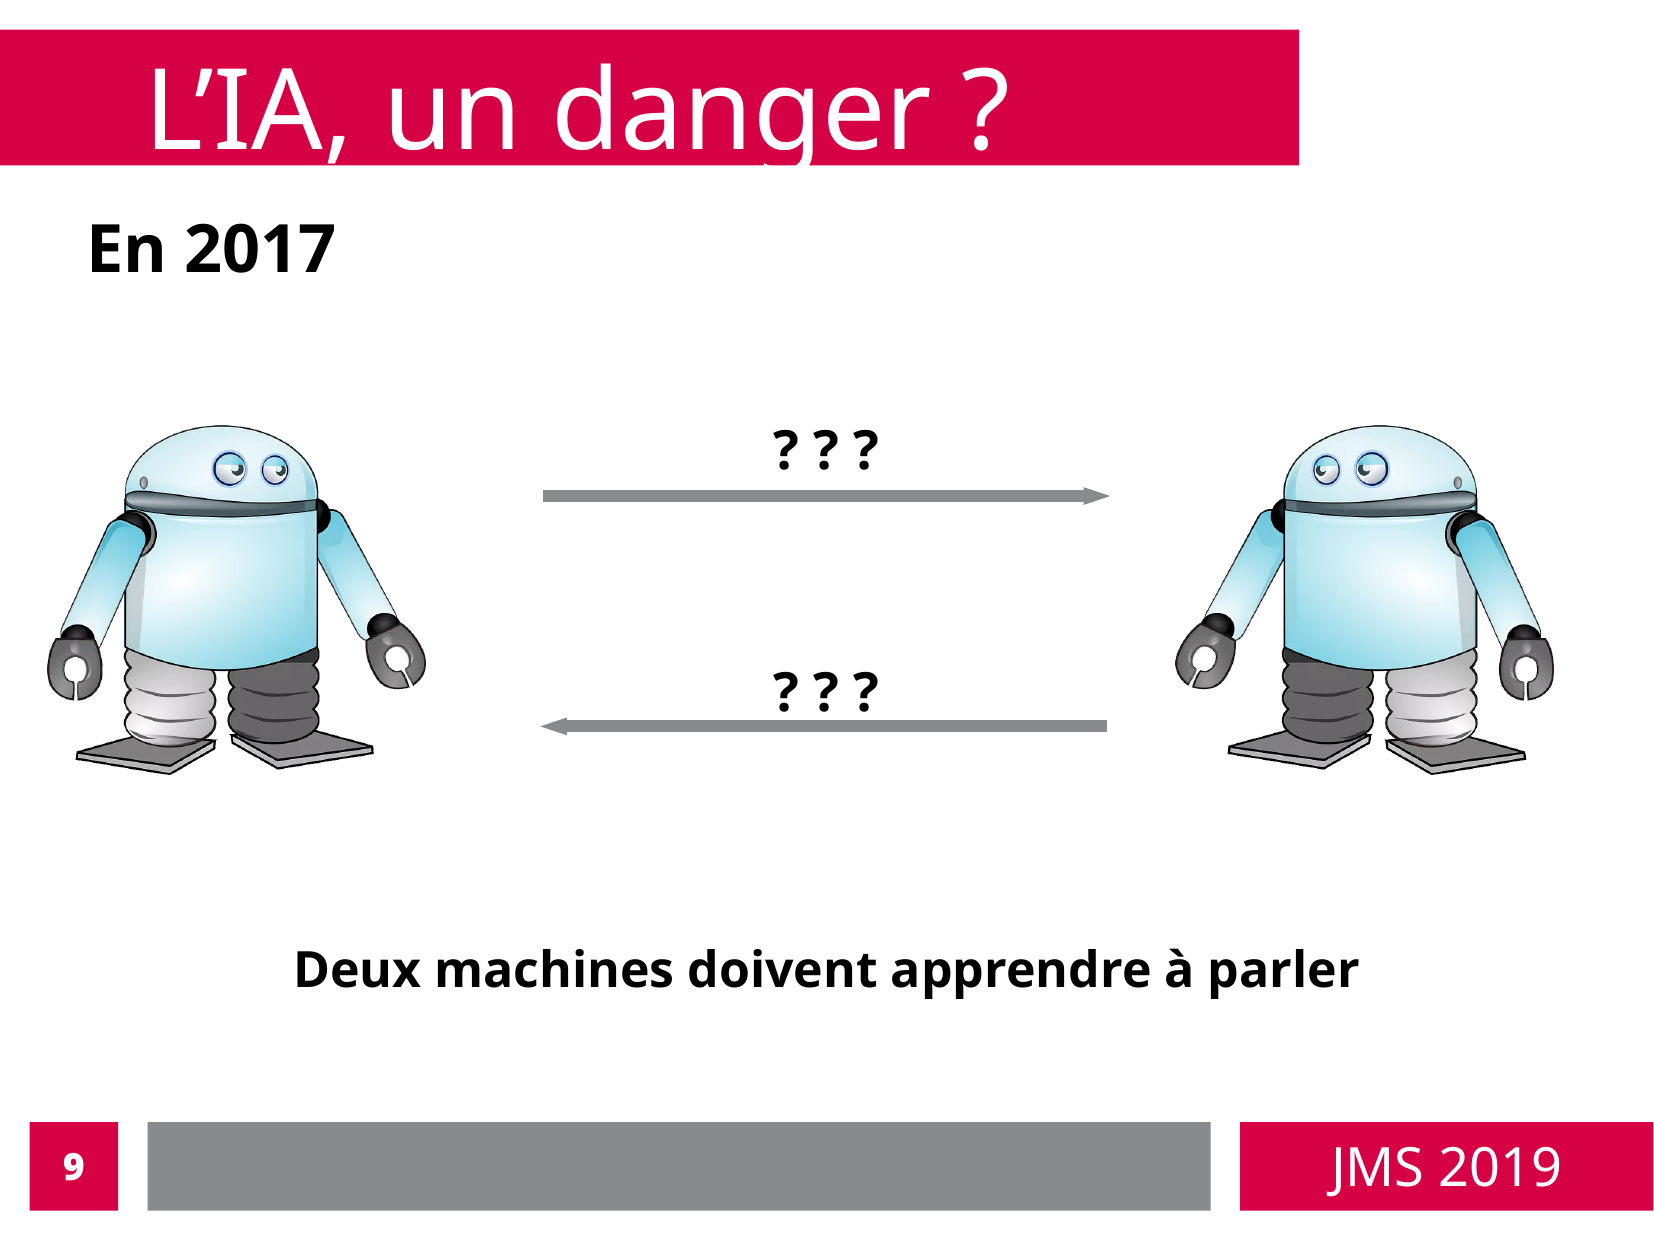

# L’IA, un danger ?
 En 2017
? ? ?
? ? ?
Deux machines doivent apprendre à parler
9